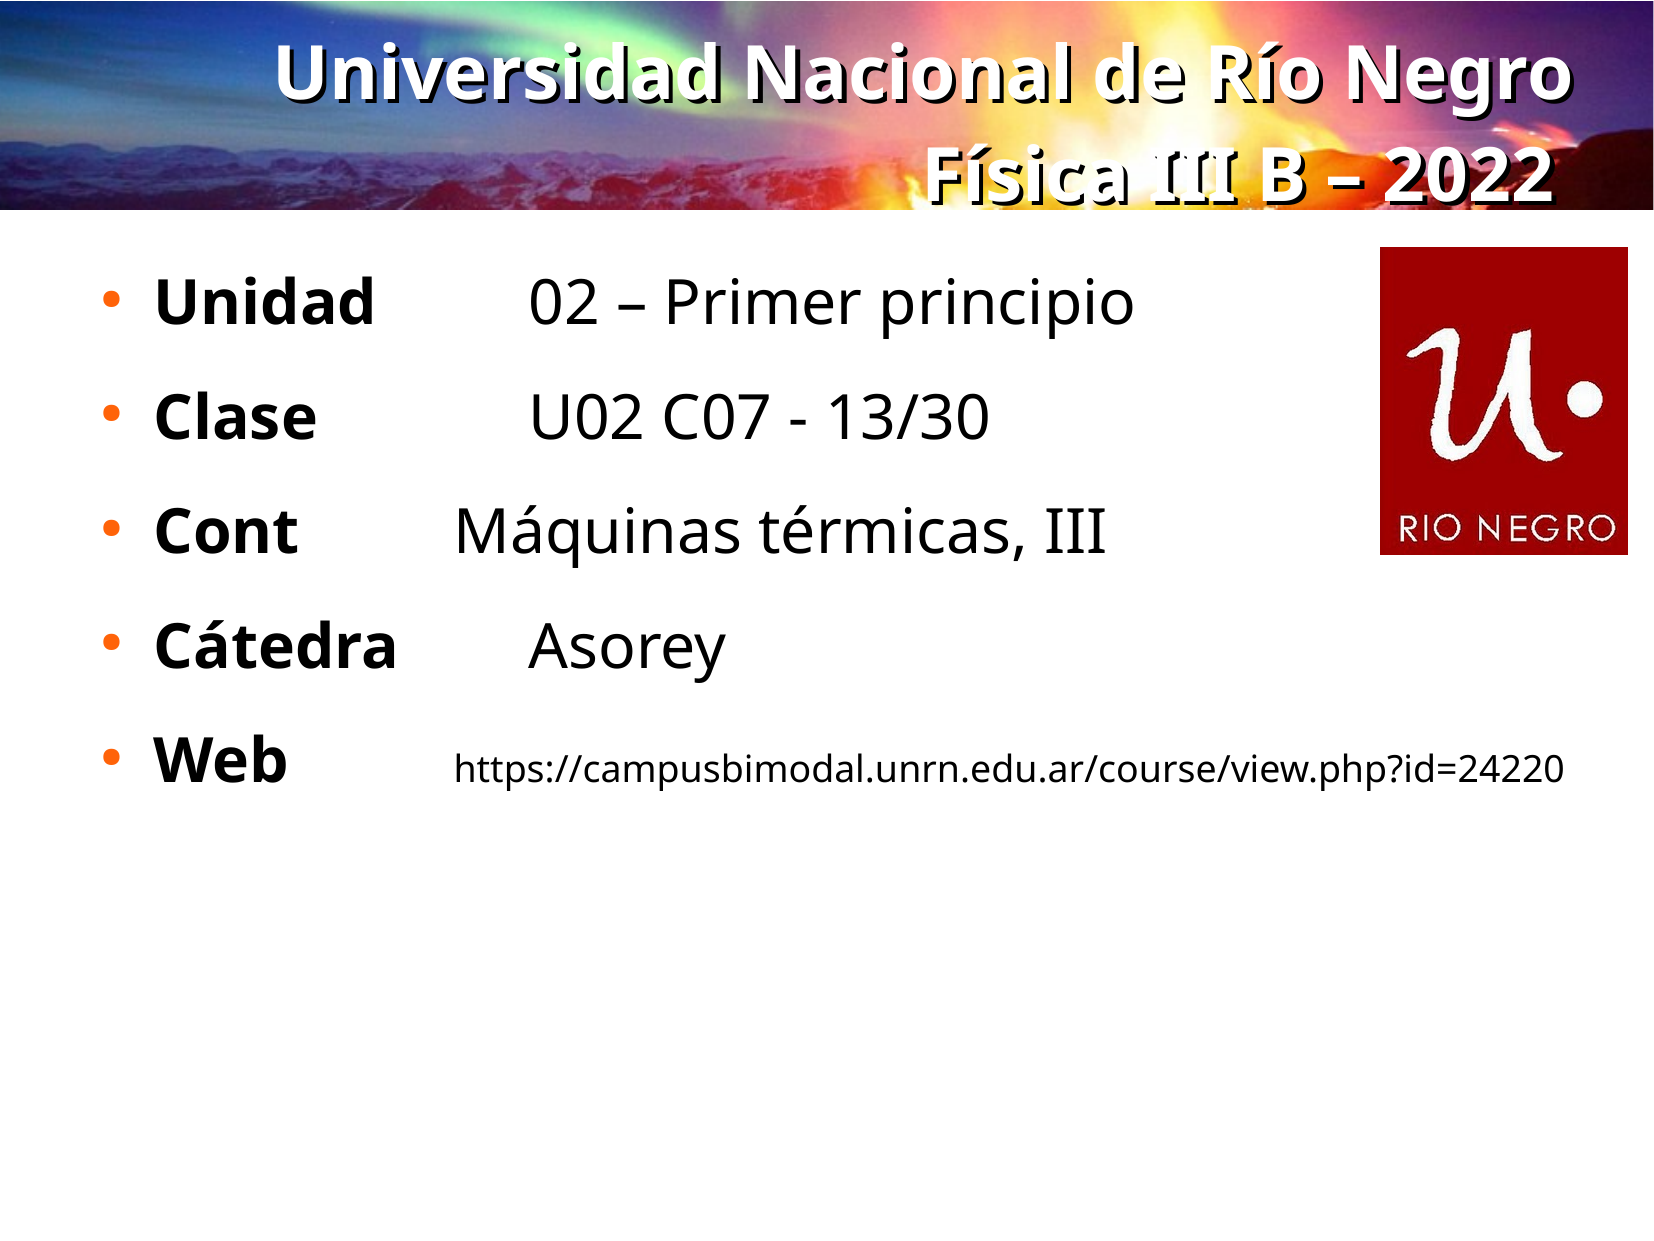

# Universidad Nacional de Río Negro Física III B – 2022
Unidad 		02 – Primer principio
Clase			U02 C07 - 13/30
Cont			Máquinas térmicas, III
Cátedra		Asorey
Web			https://campusbimodal.unrn.edu.ar/course/view.php?id=24220